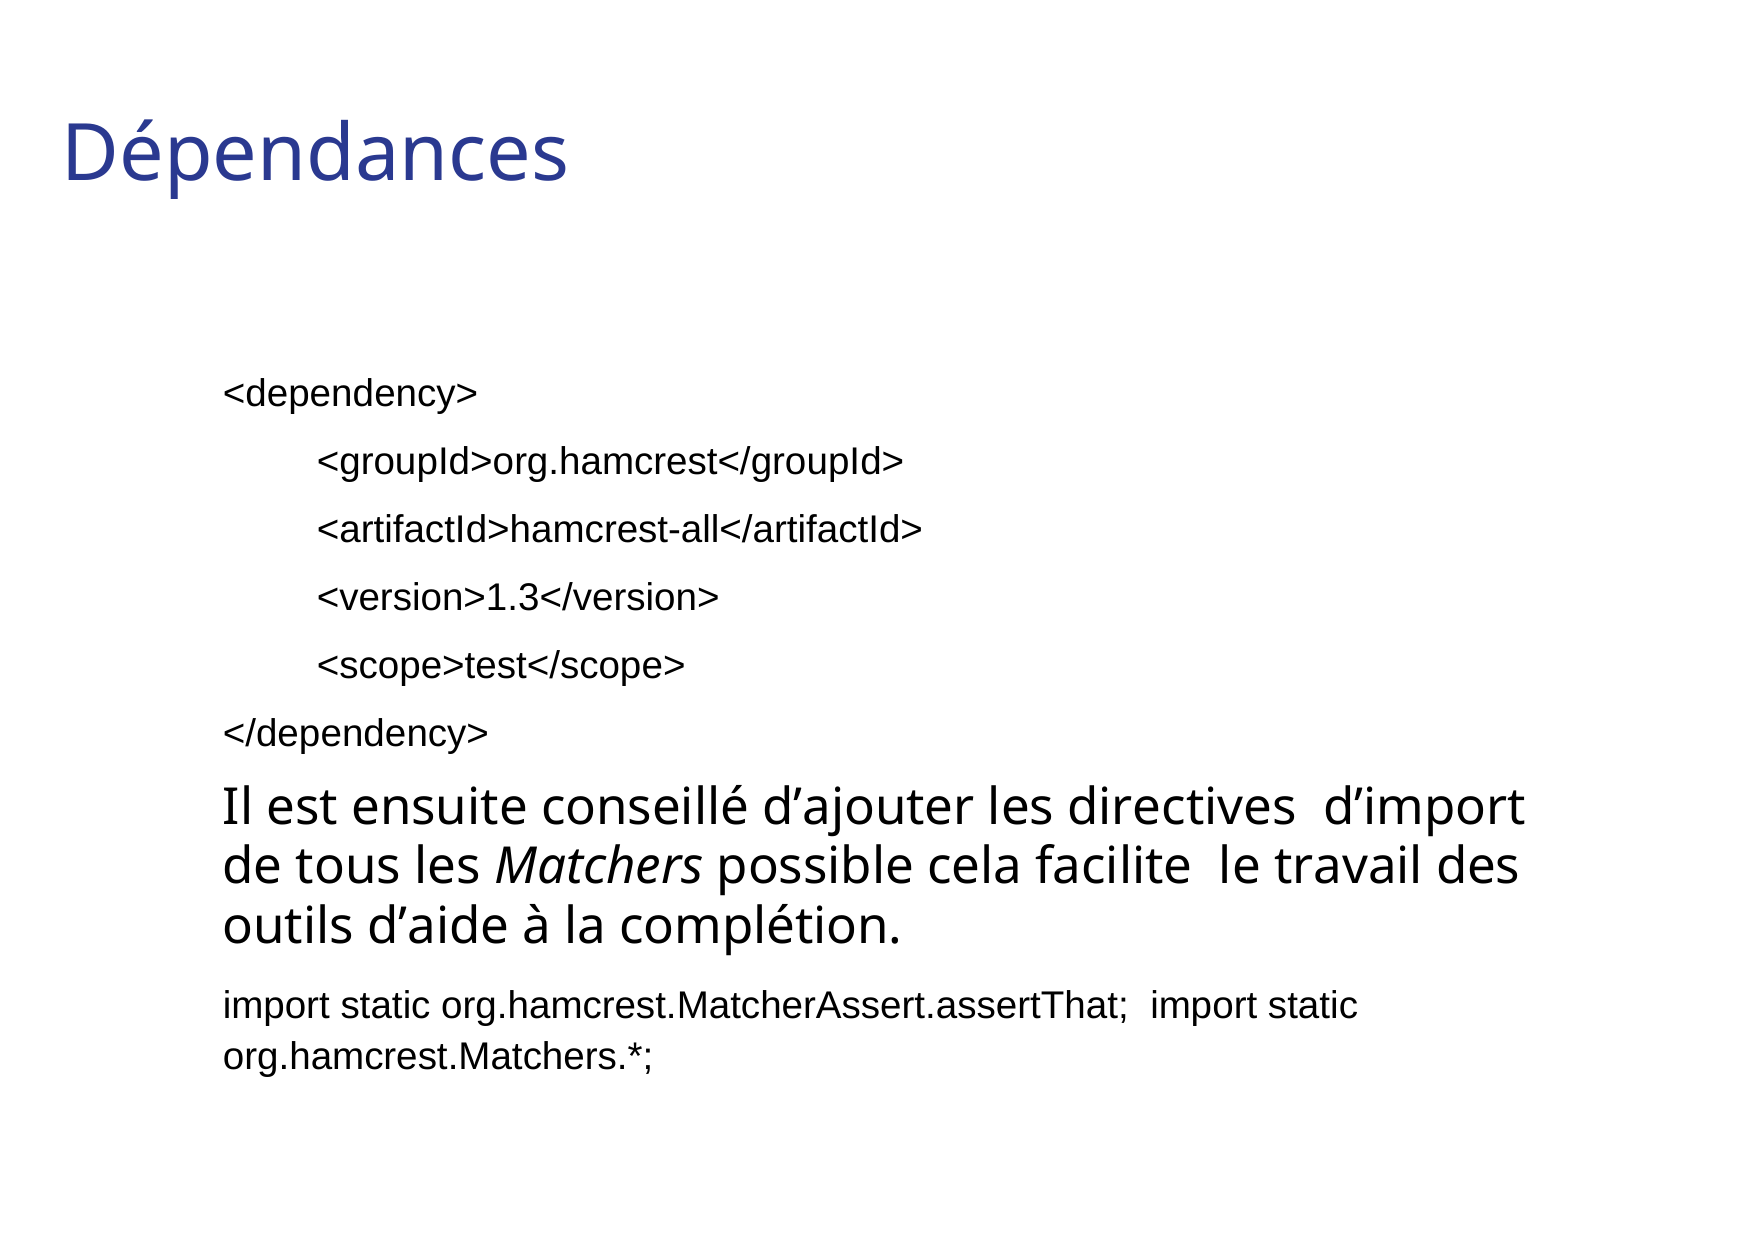

# Dépendances
<dependency>
<groupId>org.hamcrest</groupId>
<artifactId>hamcrest-all</artifactId>
<version>1.3</version>
<scope>test</scope>
</dependency>
Il est ensuite conseillé d’ajouter les directives d’import de tous les Matchers possible cela facilite le travail des outils d’aide à la complétion.
import static org.hamcrest.MatcherAssert.assertThat; import static org.hamcrest.Matchers.*;